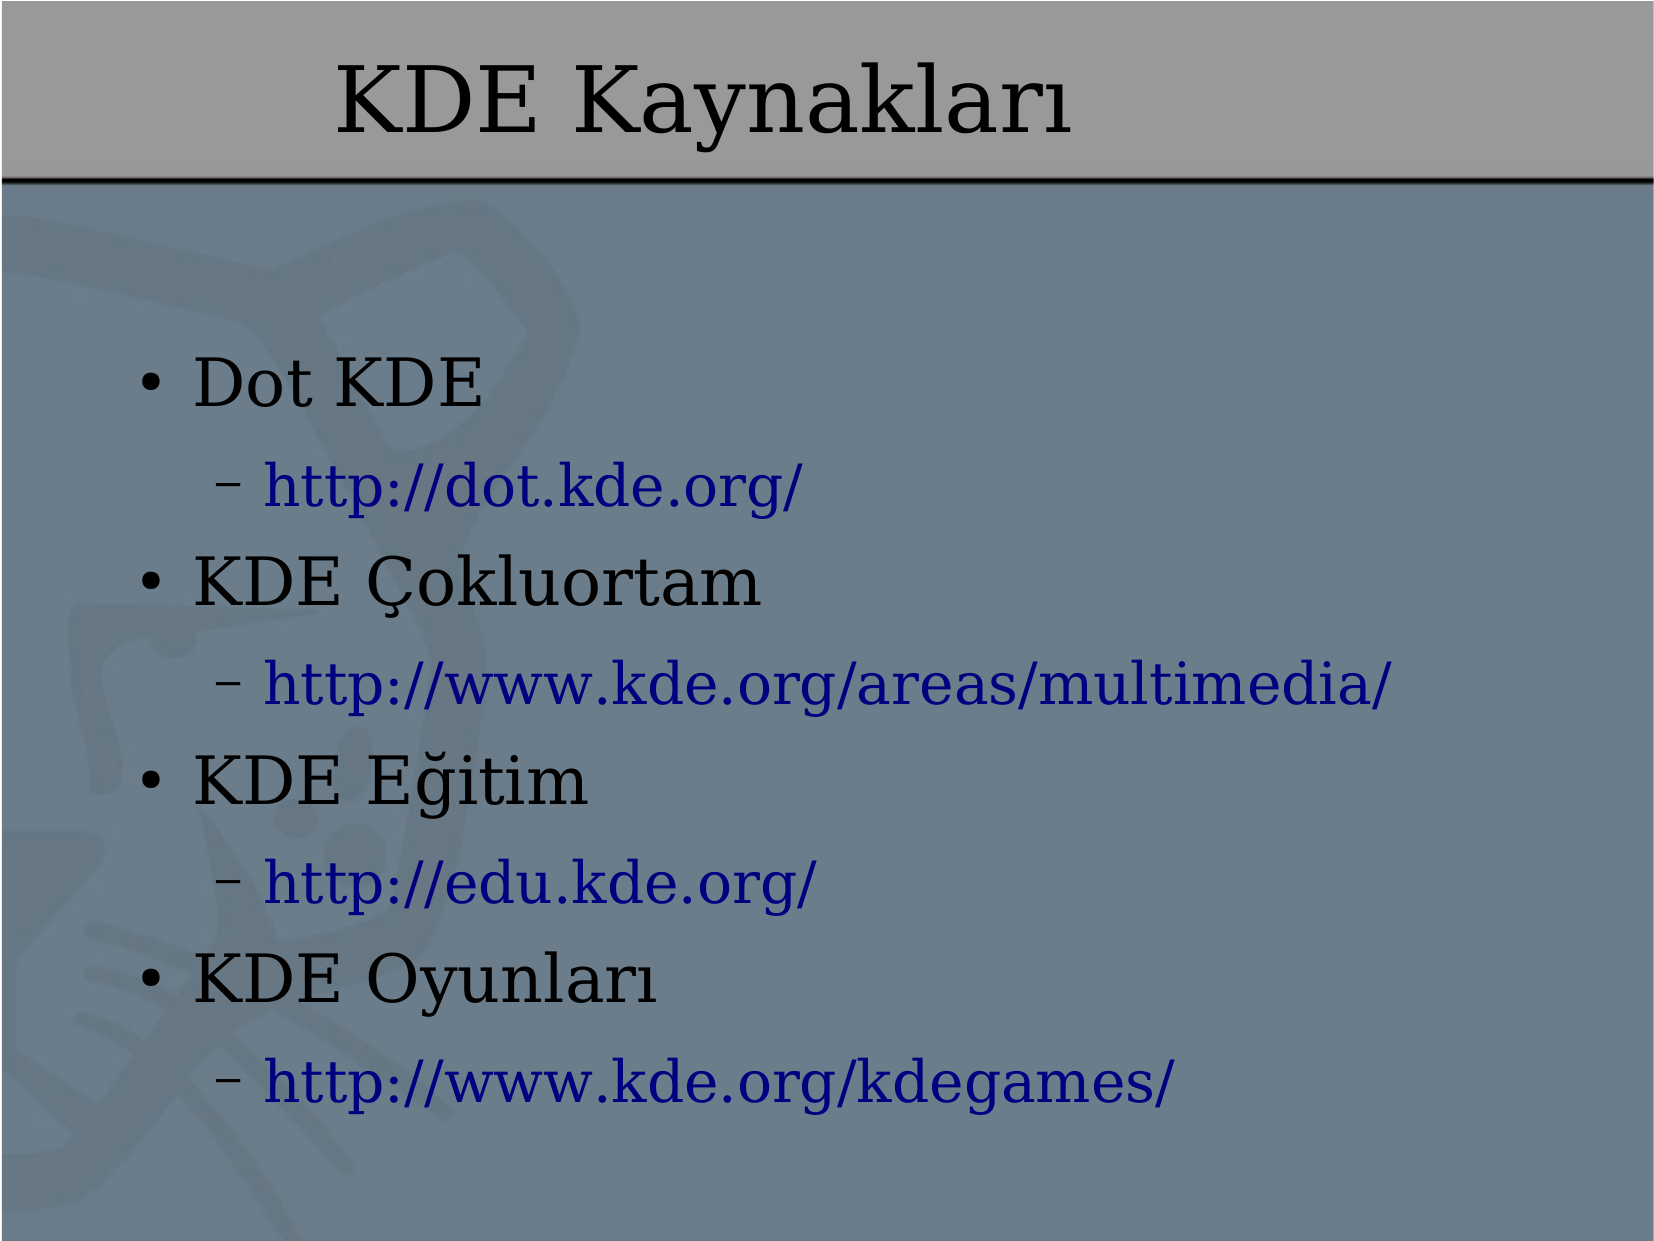

# KDE Kaynakları
Dot KDE
http://dot.kde.org/
KDE Çokluortam
http://www.kde.org/areas/multimedia/
KDE Eğitim
http://edu.kde.org/
KDE Oyunları
http://www.kde.org/kdegames/